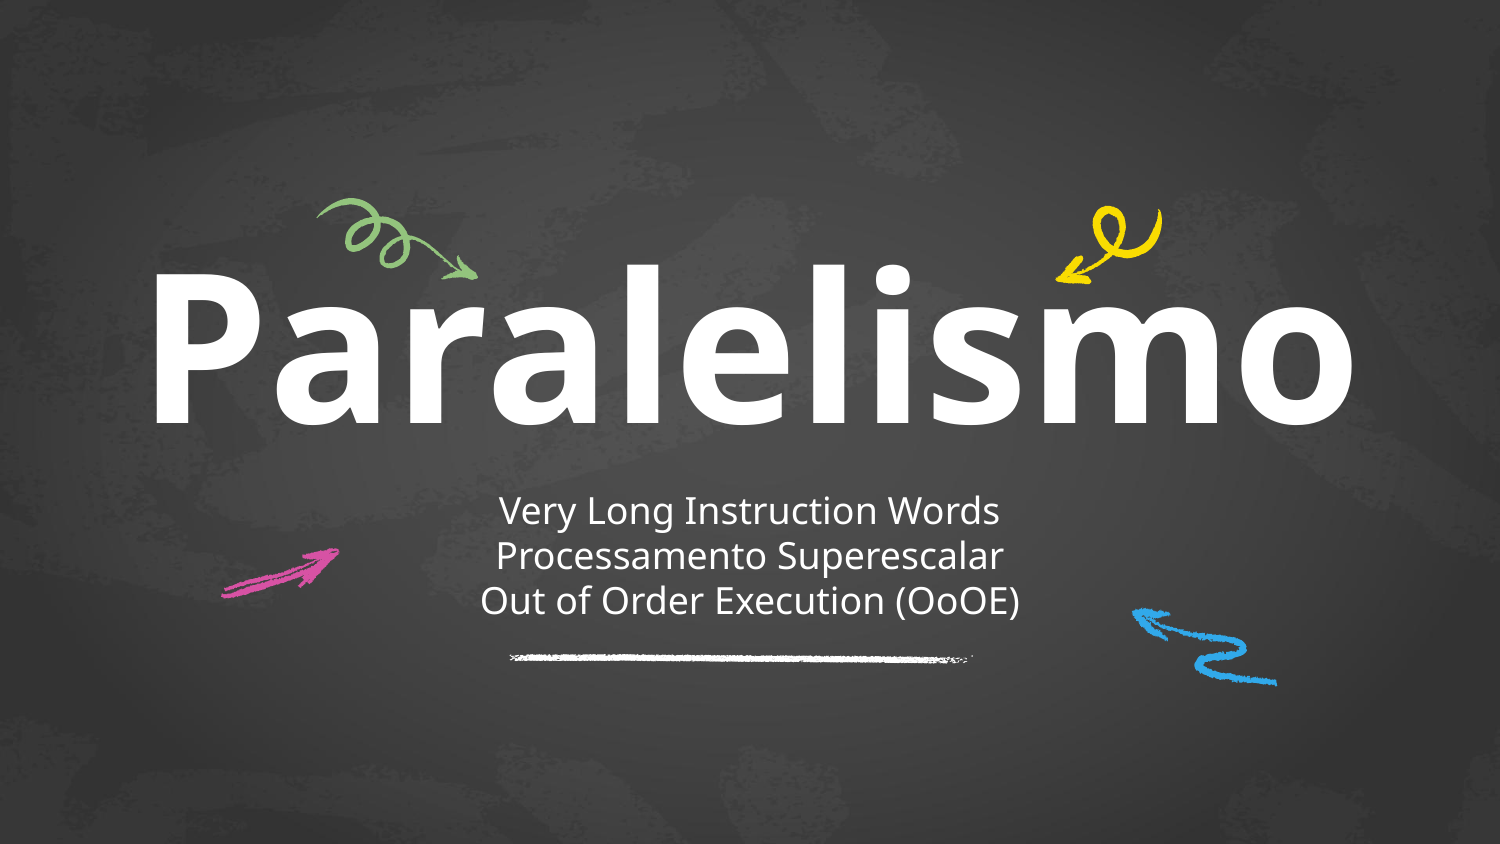

# Paralelismo
Very Long Instruction Words
Processamento Superescalar
Out of Order Execution (OoOE)